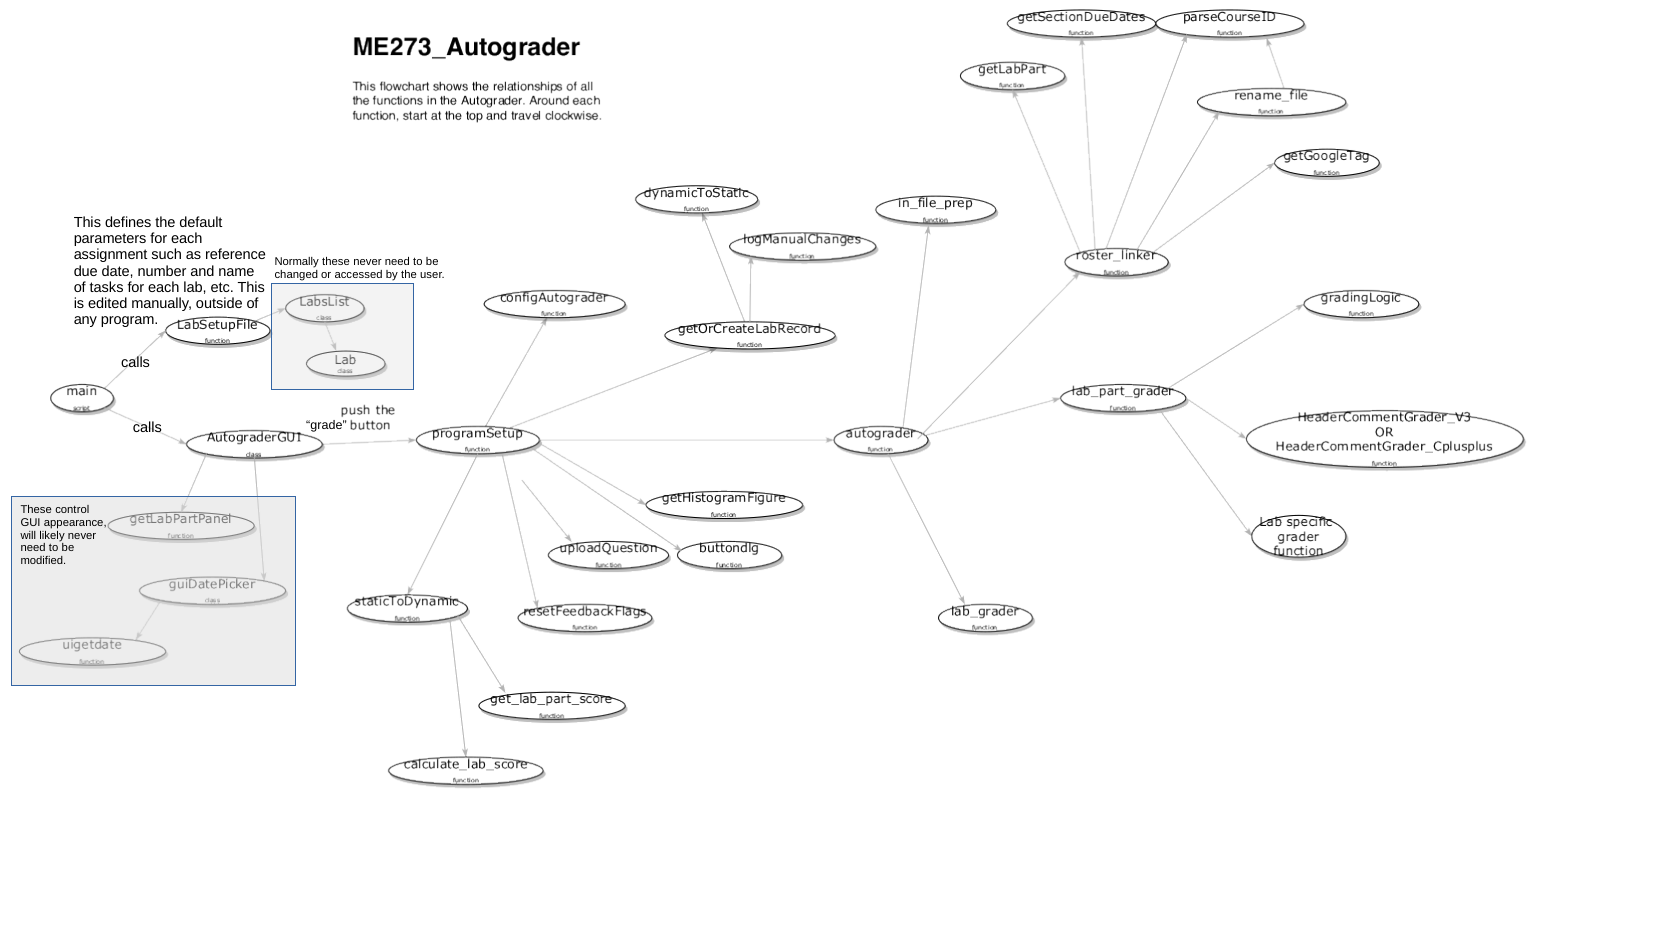

This defines the default parameters for each assignment such as reference due date, number and name of tasks for each lab, etc. This is edited manually, outside of any program.
Normally these never need to be changed or accessed by the user.
calls
“grade”
calls
These control GUI appearance, will likely never need to be modified.